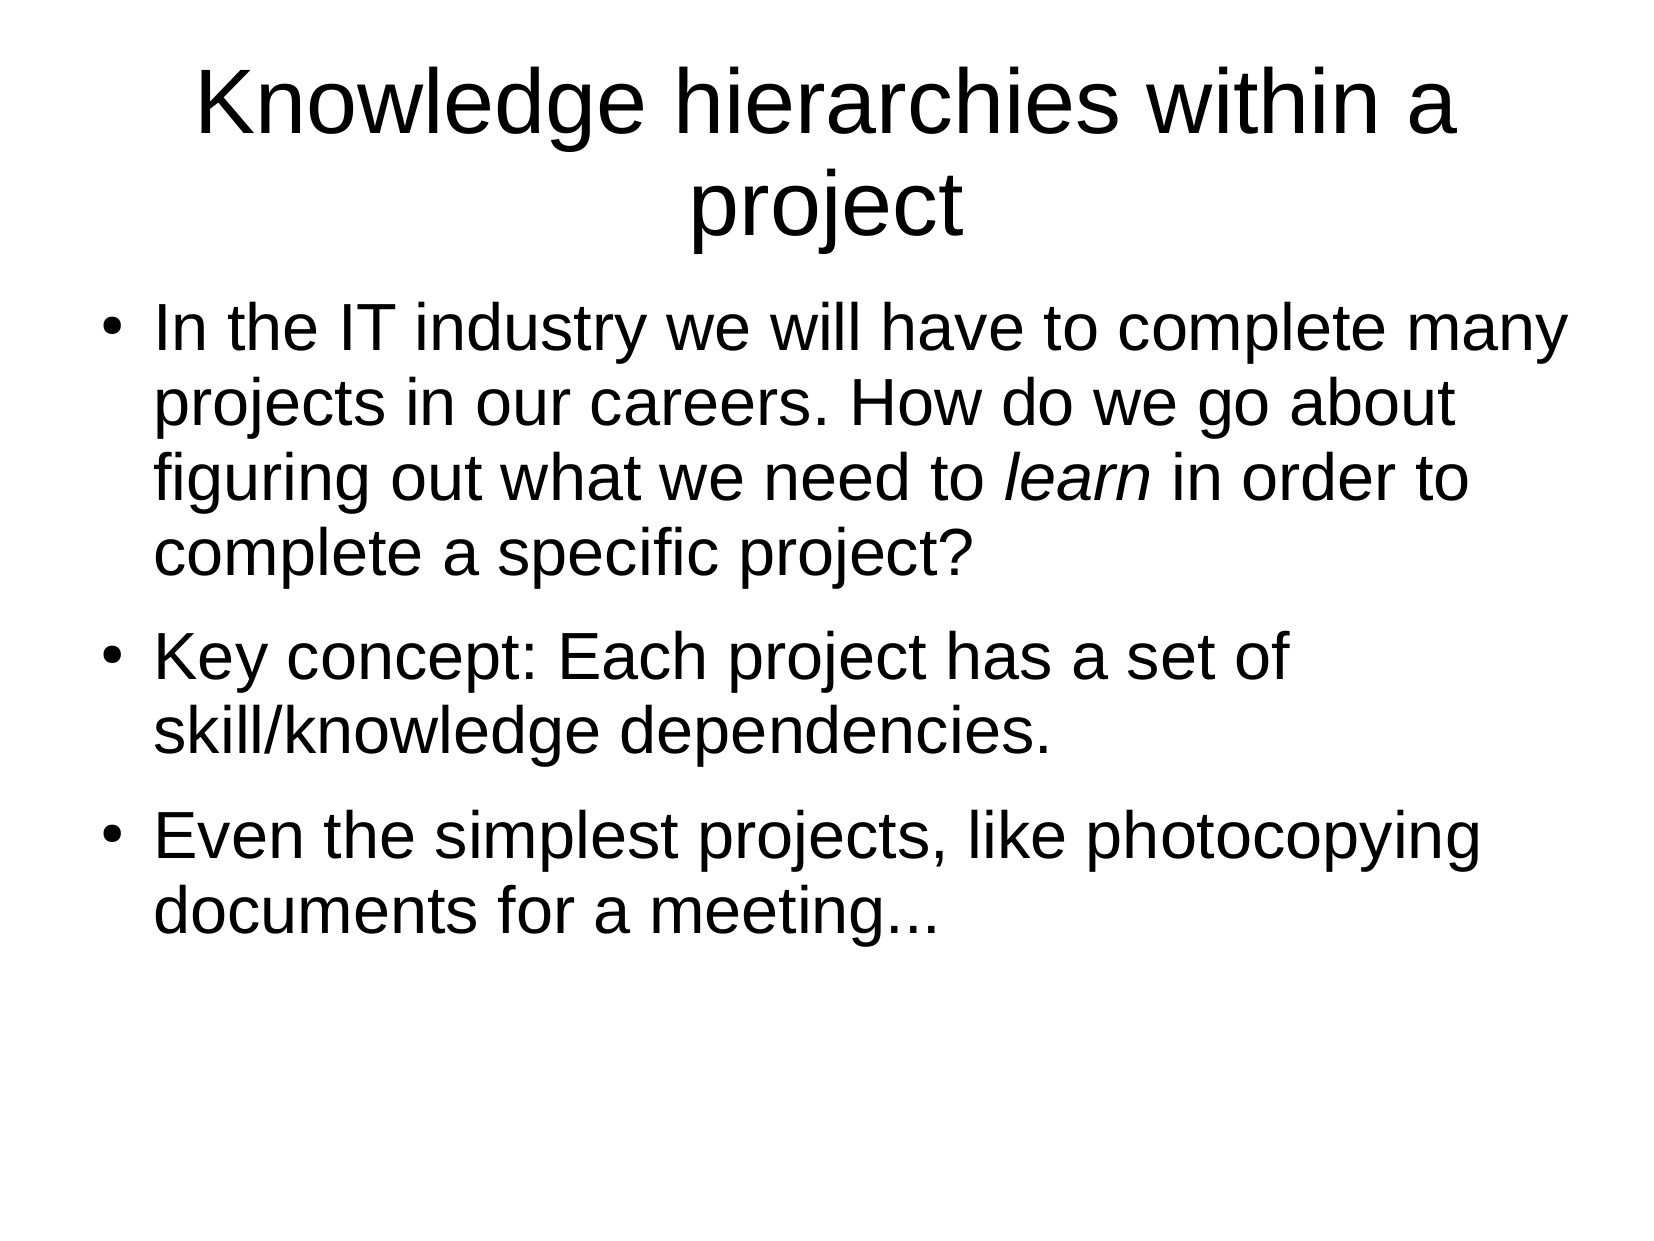

# Knowledge hierarchies within a project
In the IT industry we will have to complete many projects in our careers. How do we go about figuring out what we need to learn in order to complete a specific project?
Key concept: Each project has a set of skill/knowledge dependencies.
Even the simplest projects, like photocopying documents for a meeting...